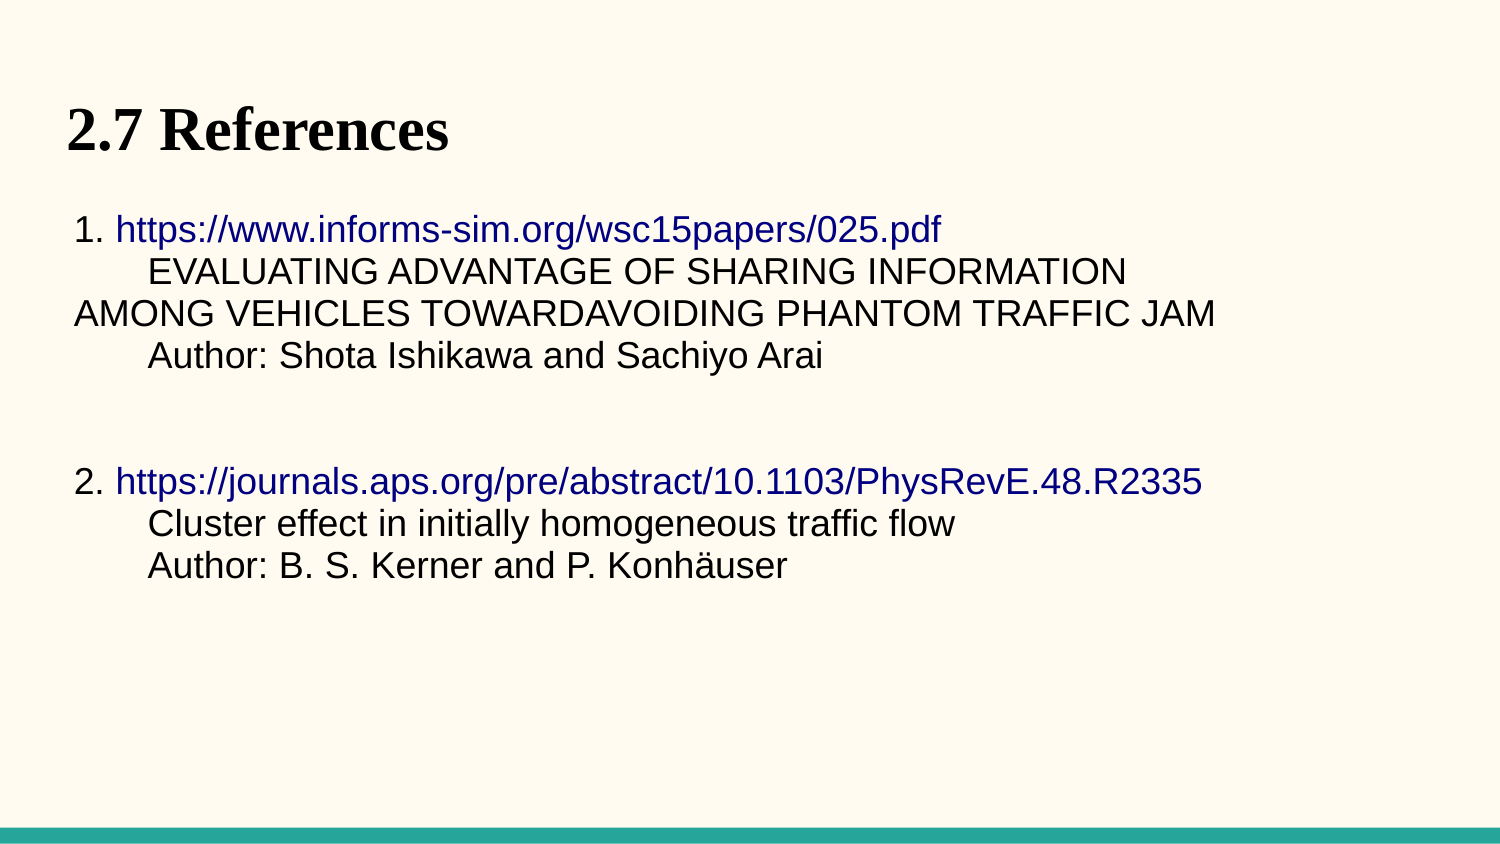

# 2.7 References
1. https://www.informs-sim.org/wsc15papers/025.pdf
	EVALUATING ADVANTAGE OF SHARING INFORMATION AMONG VEHICLES TOWARDAVOIDING PHANTOM TRAFFIC JAM
	Author: Shota Ishikawa and Sachiyo Arai
2. https://journals.aps.org/pre/abstract/10.1103/PhysRevE.48.R2335
	Cluster effect in initially homogeneous traffic flow
	Author: B. S. Kerner and P. Konhäuser